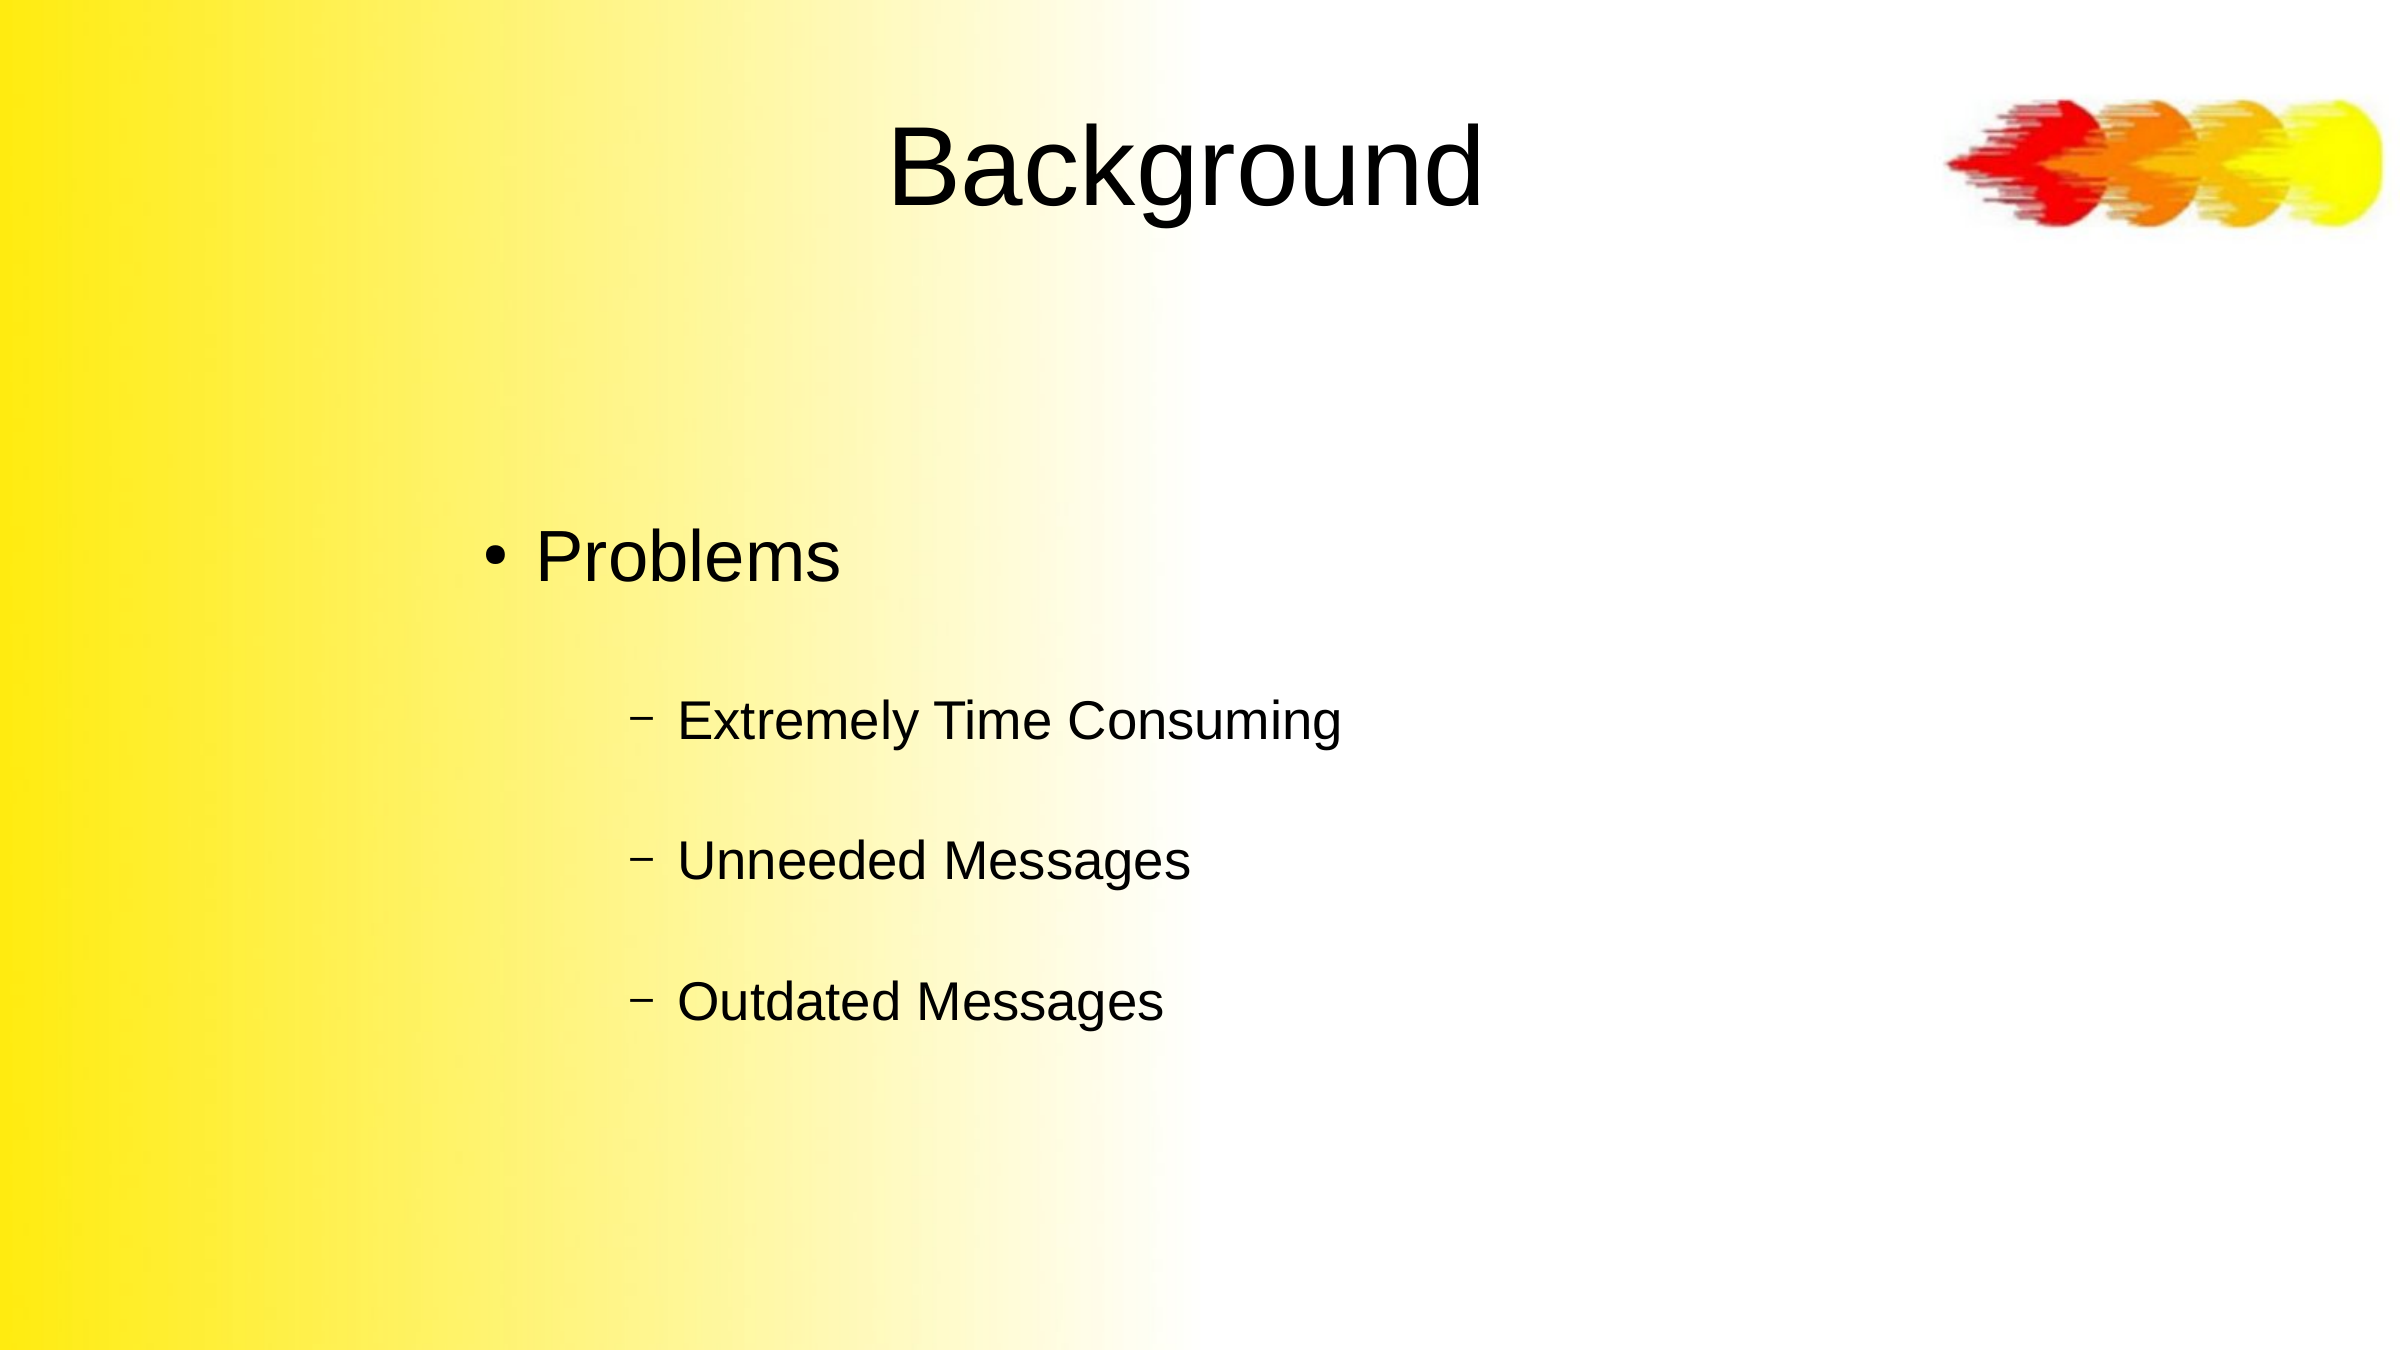

# Background
Problems
Extremely Time Consuming
Unneeded Messages
Outdated Messages